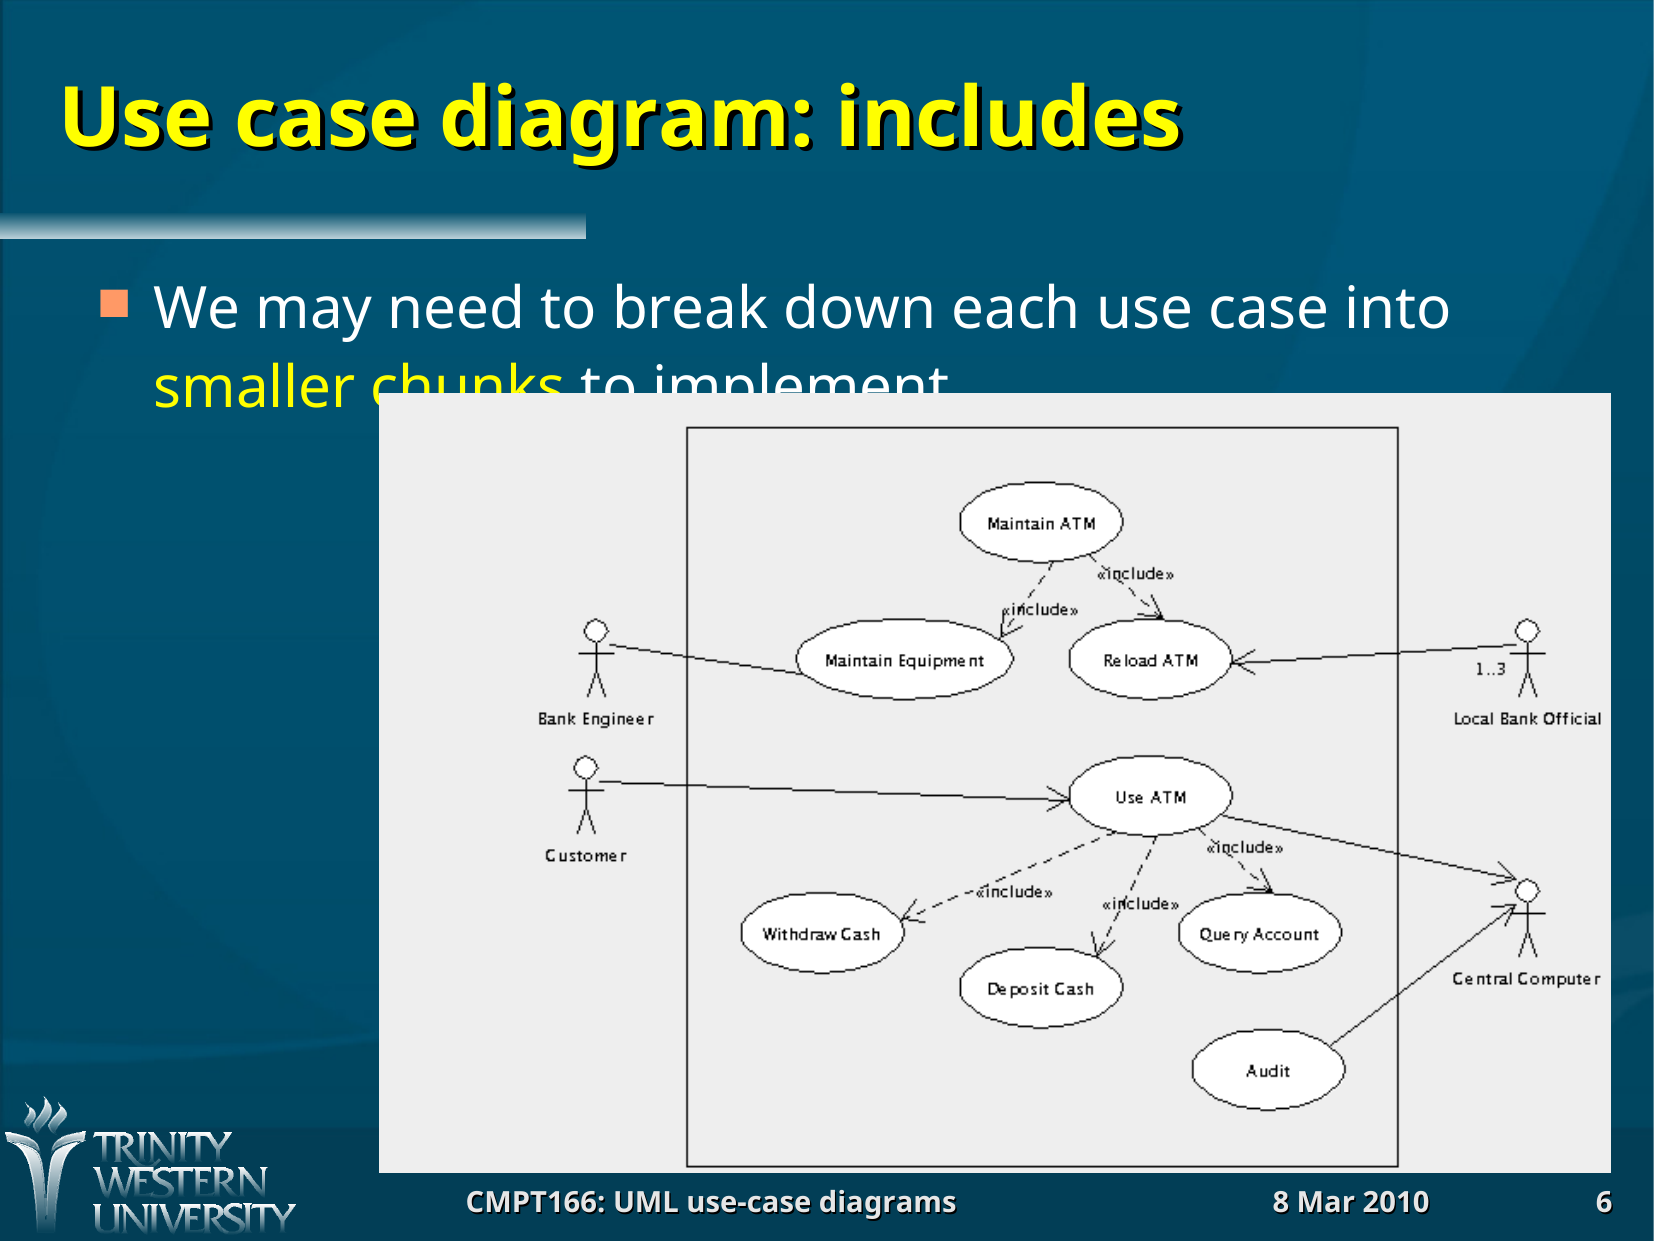

# Use case diagram: includes
We may need to break down each use case into smaller chunks to implement
CMPT166: UML use-case diagrams
8 Mar 2010
6